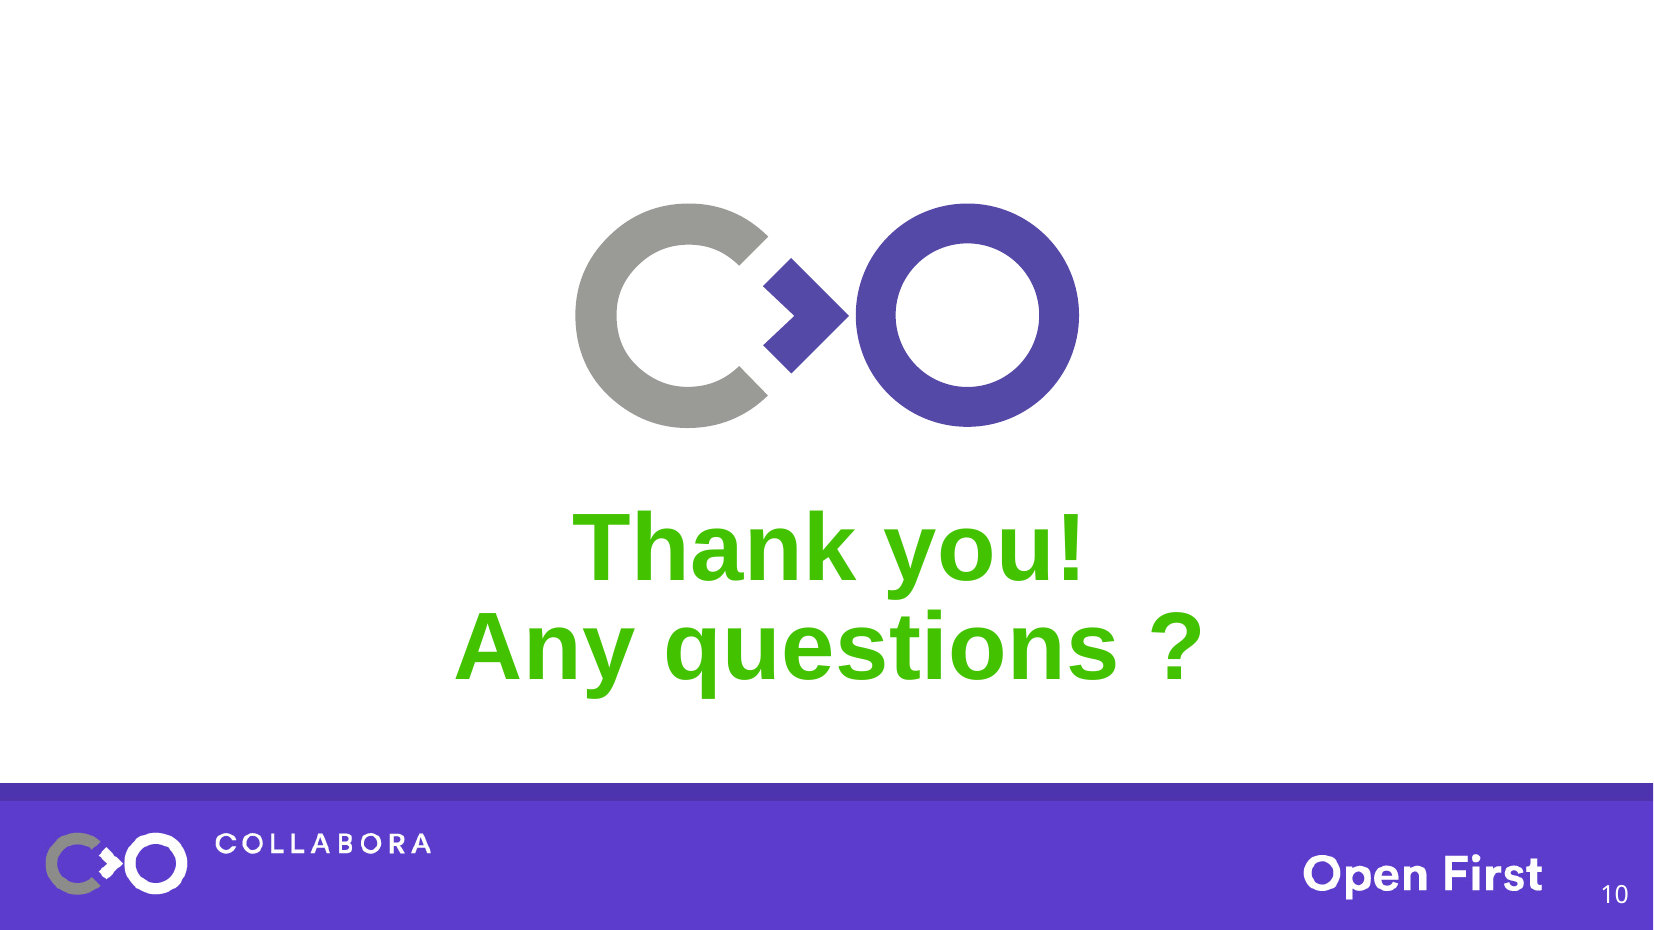

# Thank you! Any questions ?
10